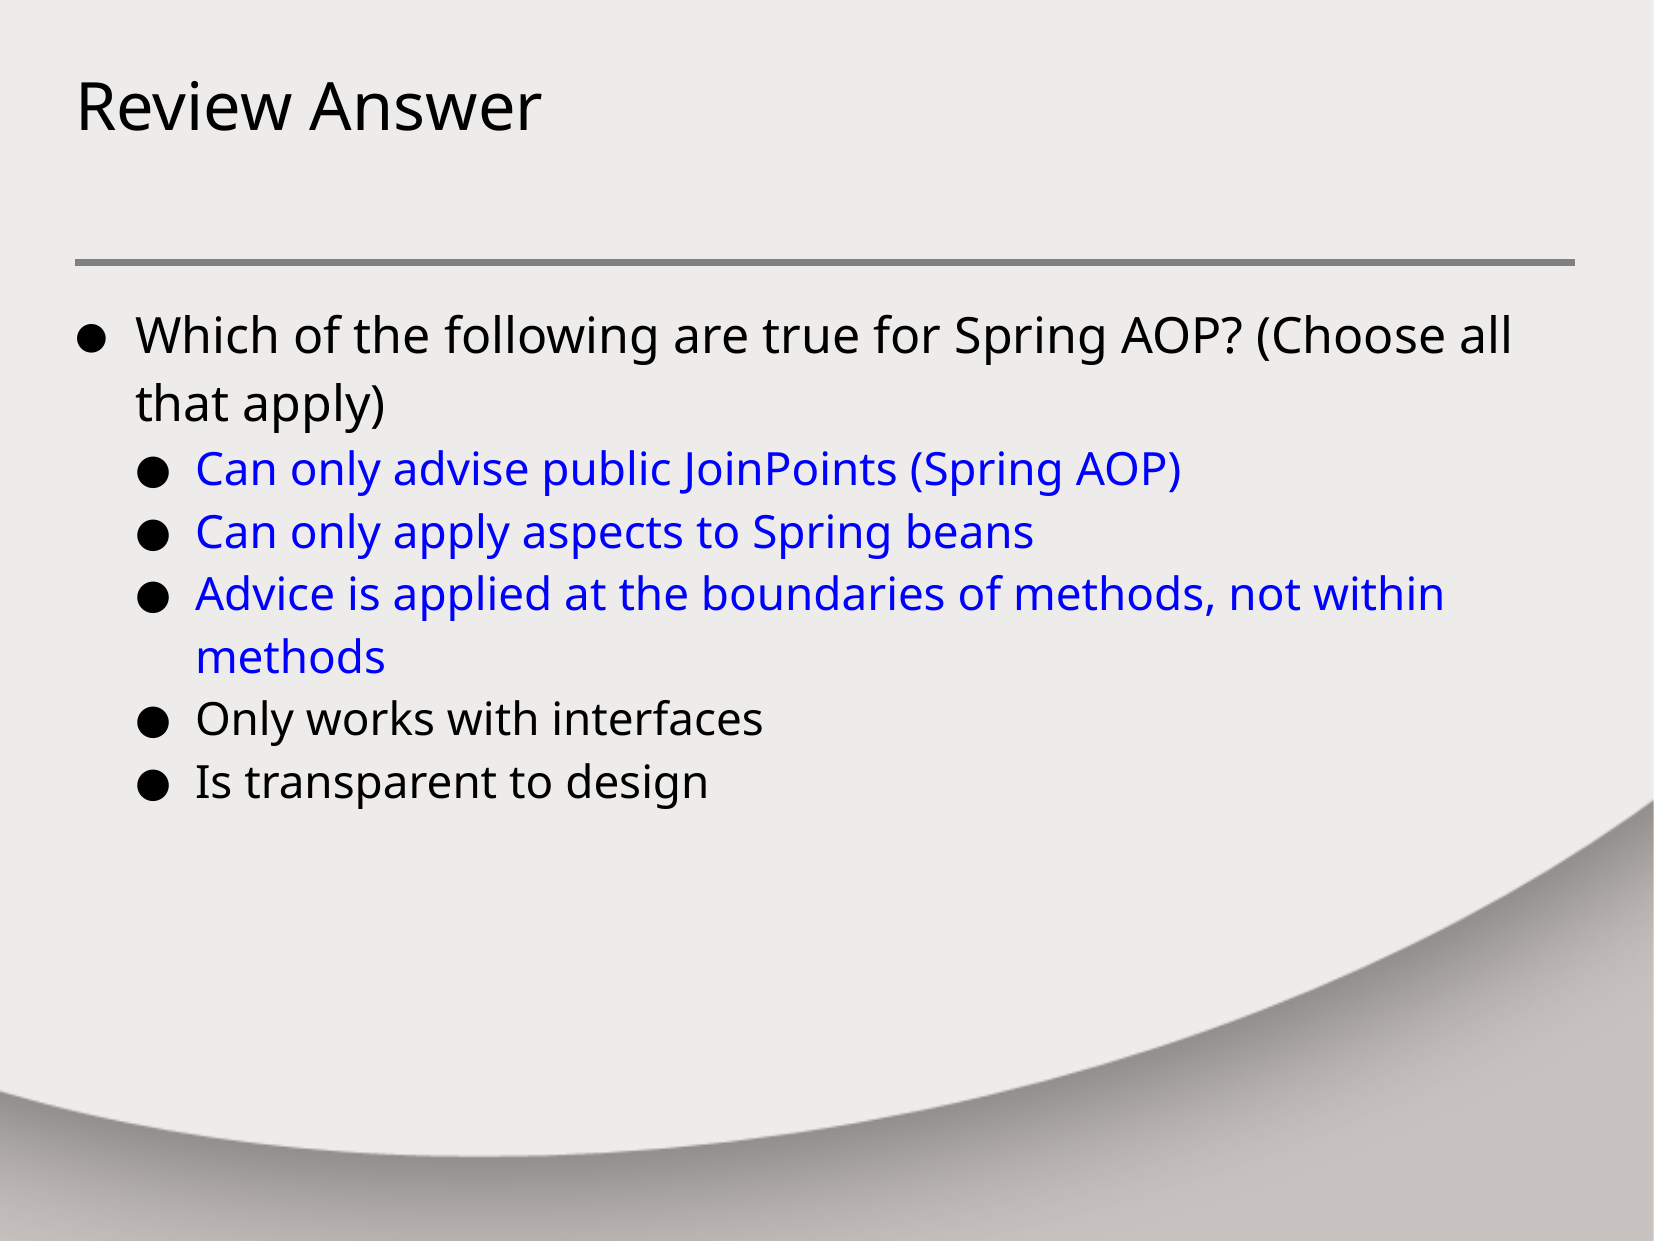

# Review Answer
Which of the following are true for Spring AOP? (Choose all that apply)
Can only advise public JoinPoints (Spring AOP)
Can only apply aspects to Spring beans
Advice is applied at the boundaries of methods, not within methods
Only works with interfaces
Is transparent to design